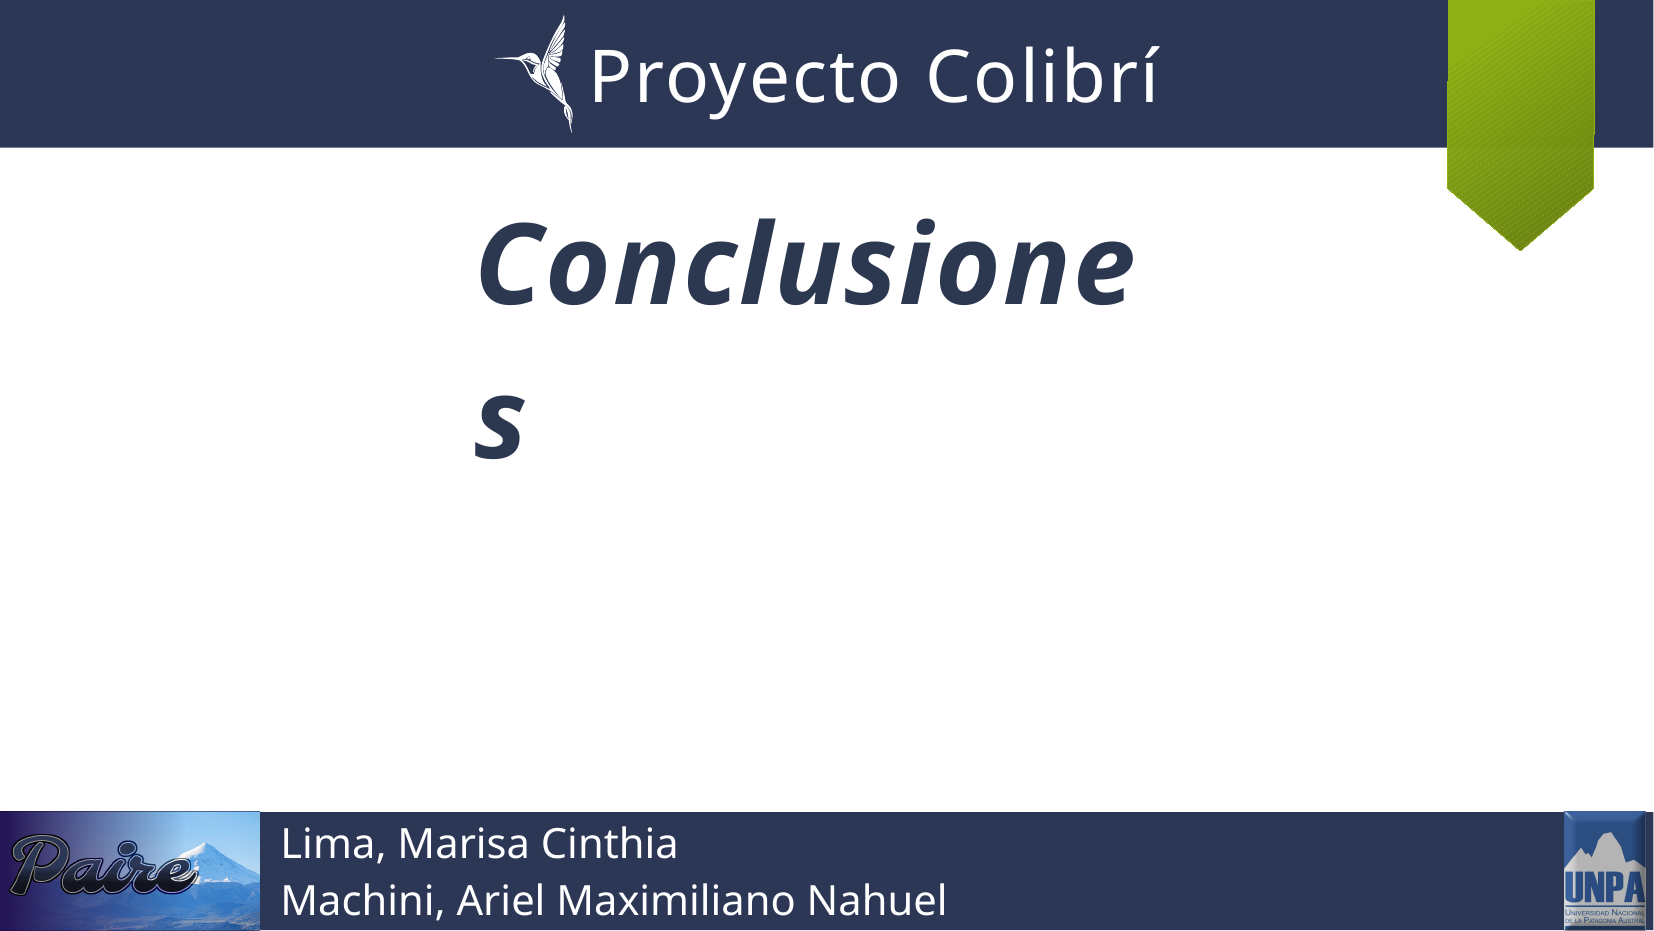

Proyecto Colibrí
Conclusiones
Lima, Marisa Cinthia
Machini, Ariel Maximiliano Nahuel